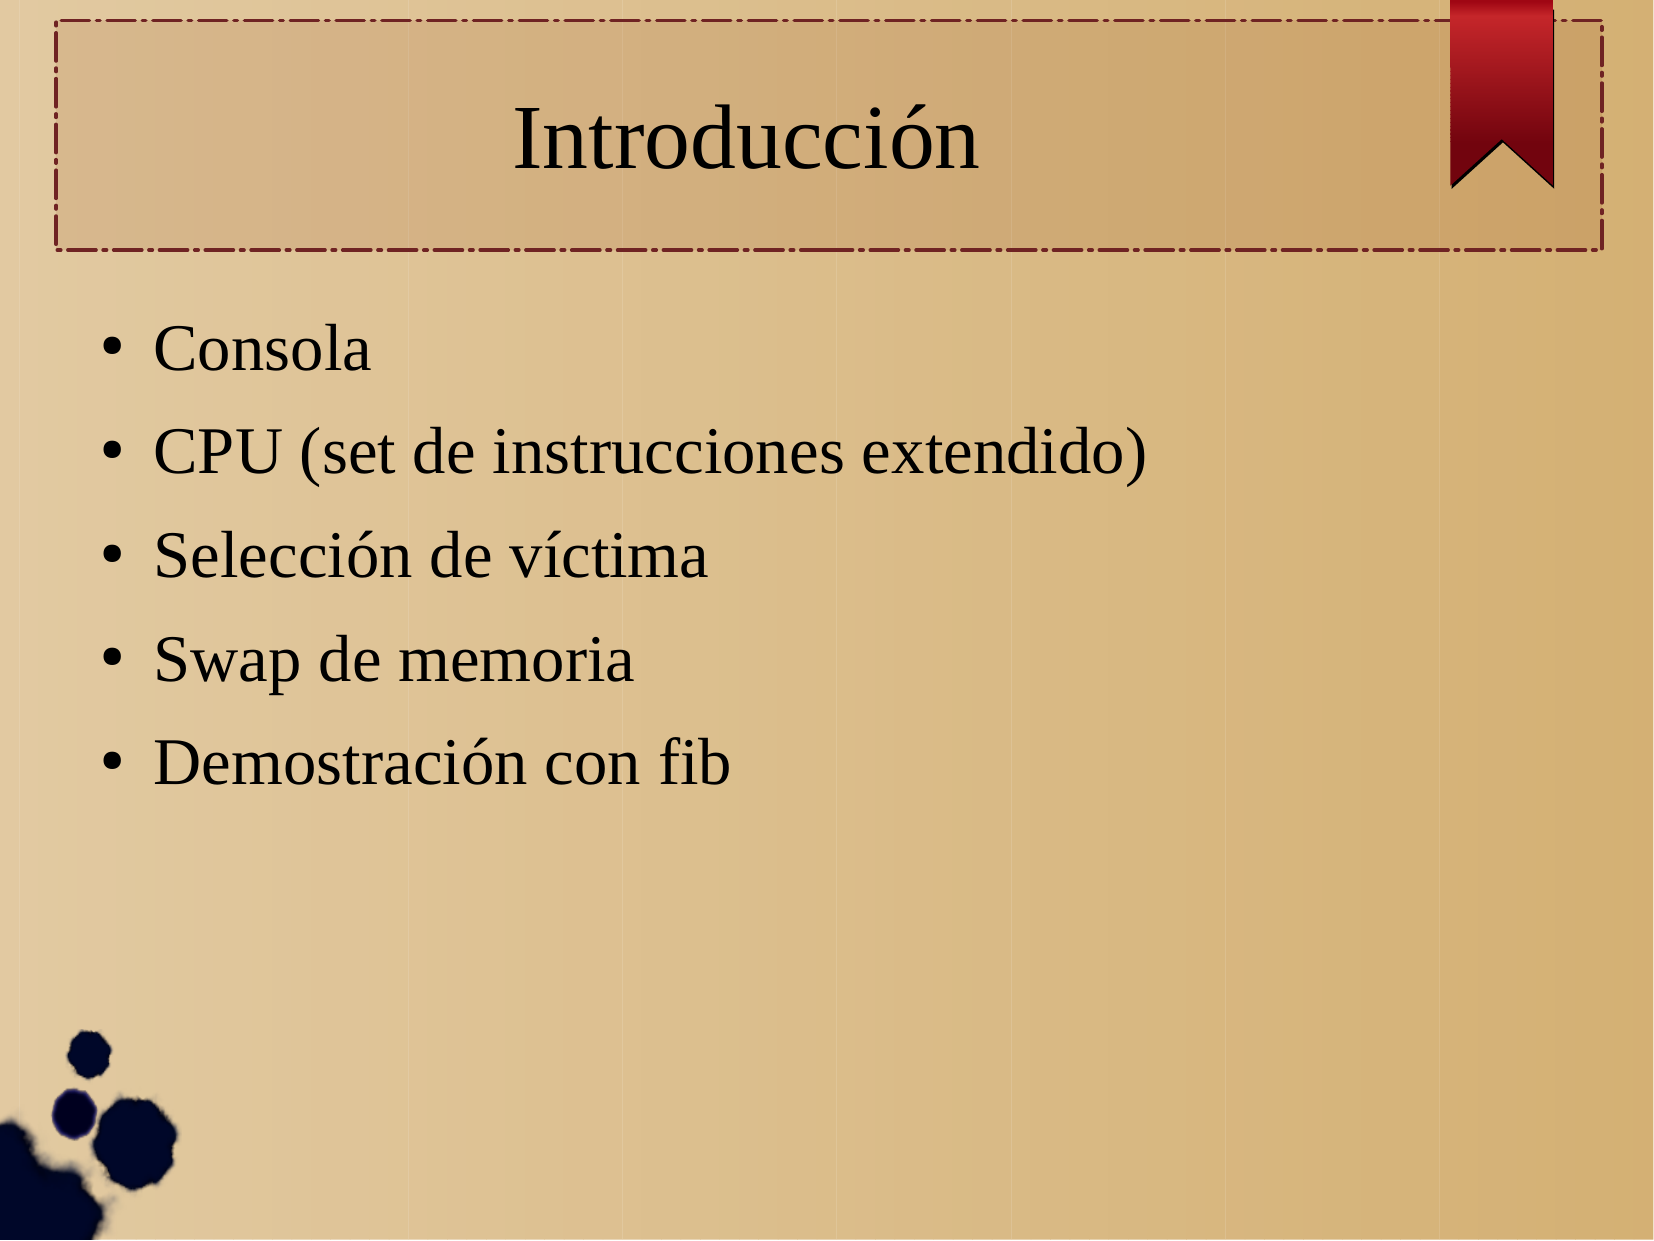

# Introducción
Consola
CPU (set de instrucciones extendido)
Selección de víctima
Swap de memoria
Demostración con fib